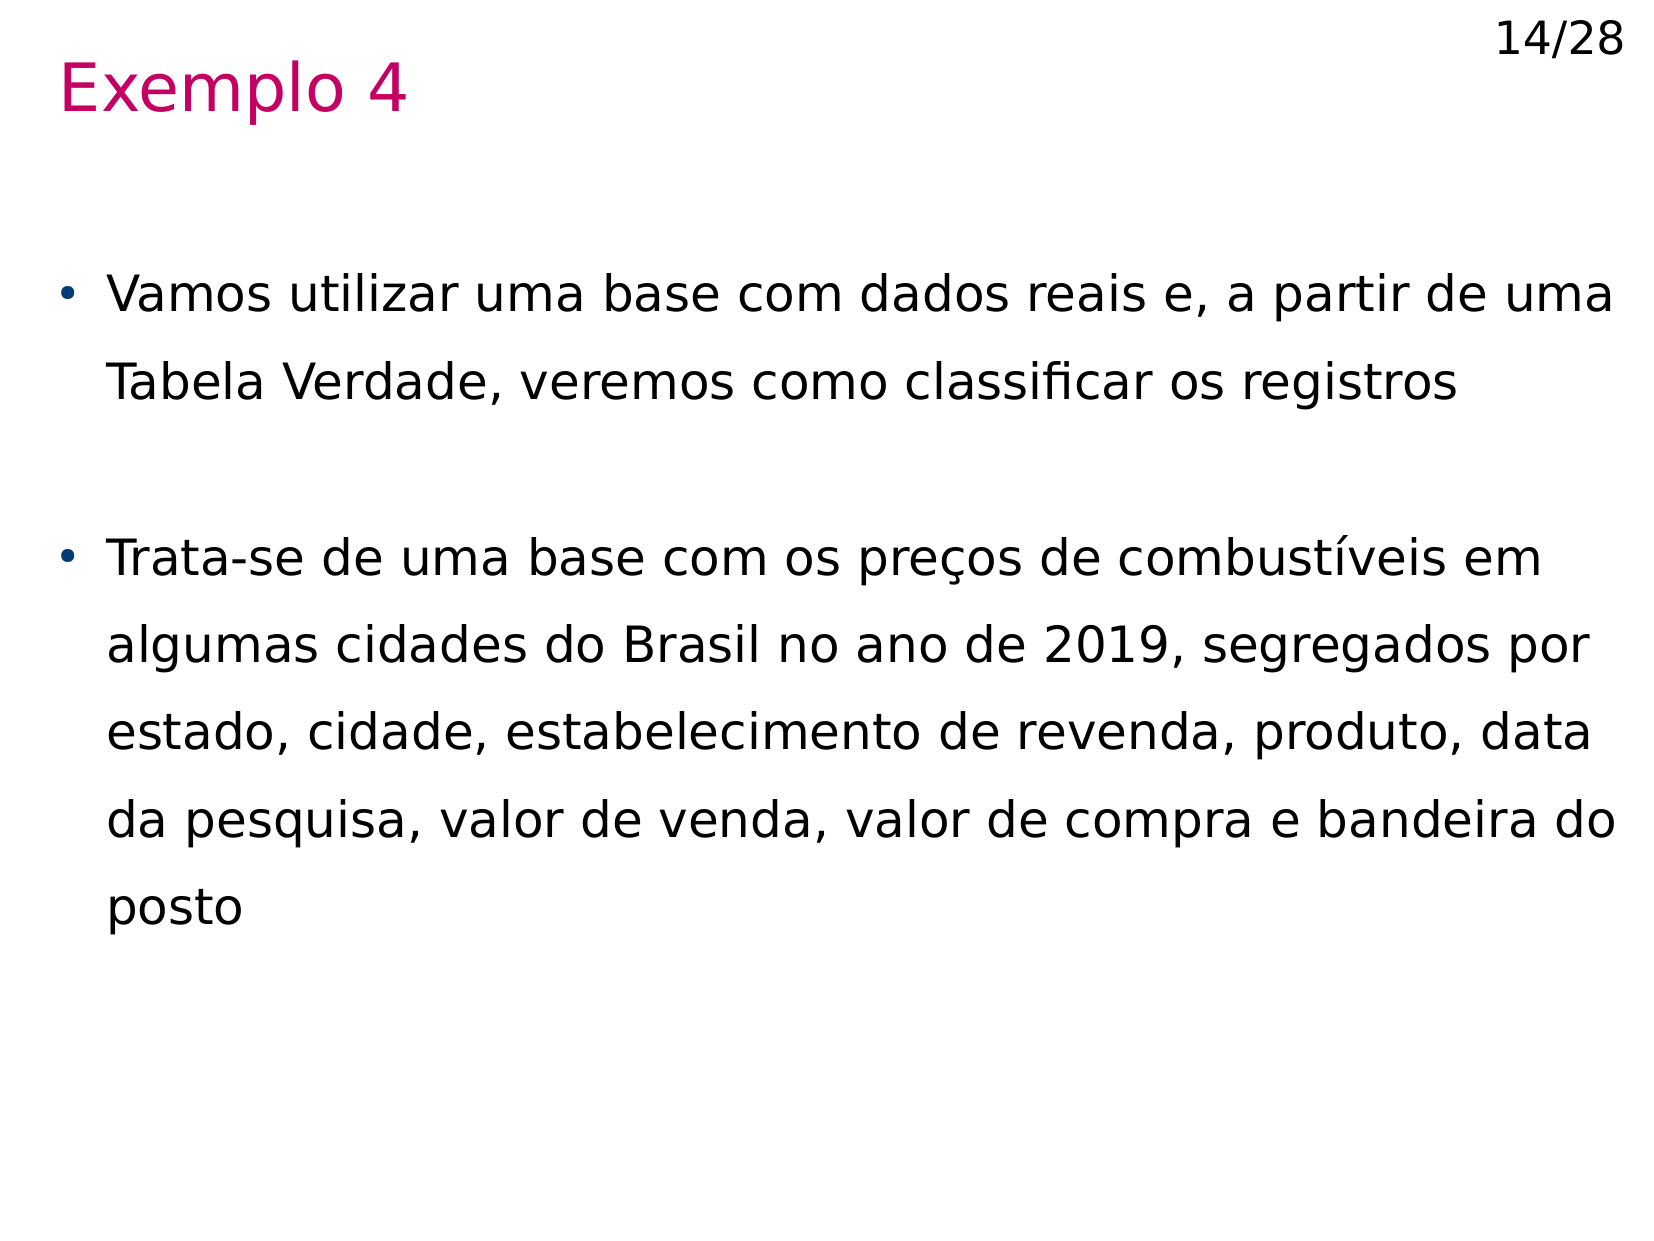

14
# Exemplo 4
Vamos utilizar uma base com dados reais e, a partir de uma Tabela Verdade, veremos como classificar os registros
Trata-se de uma base com os preços de combustíveis em algumas cidades do Brasil no ano de 2019, segregados por estado, cidade, estabelecimento de revenda, produto, data da pesquisa, valor de venda, valor de compra e bandeira do posto